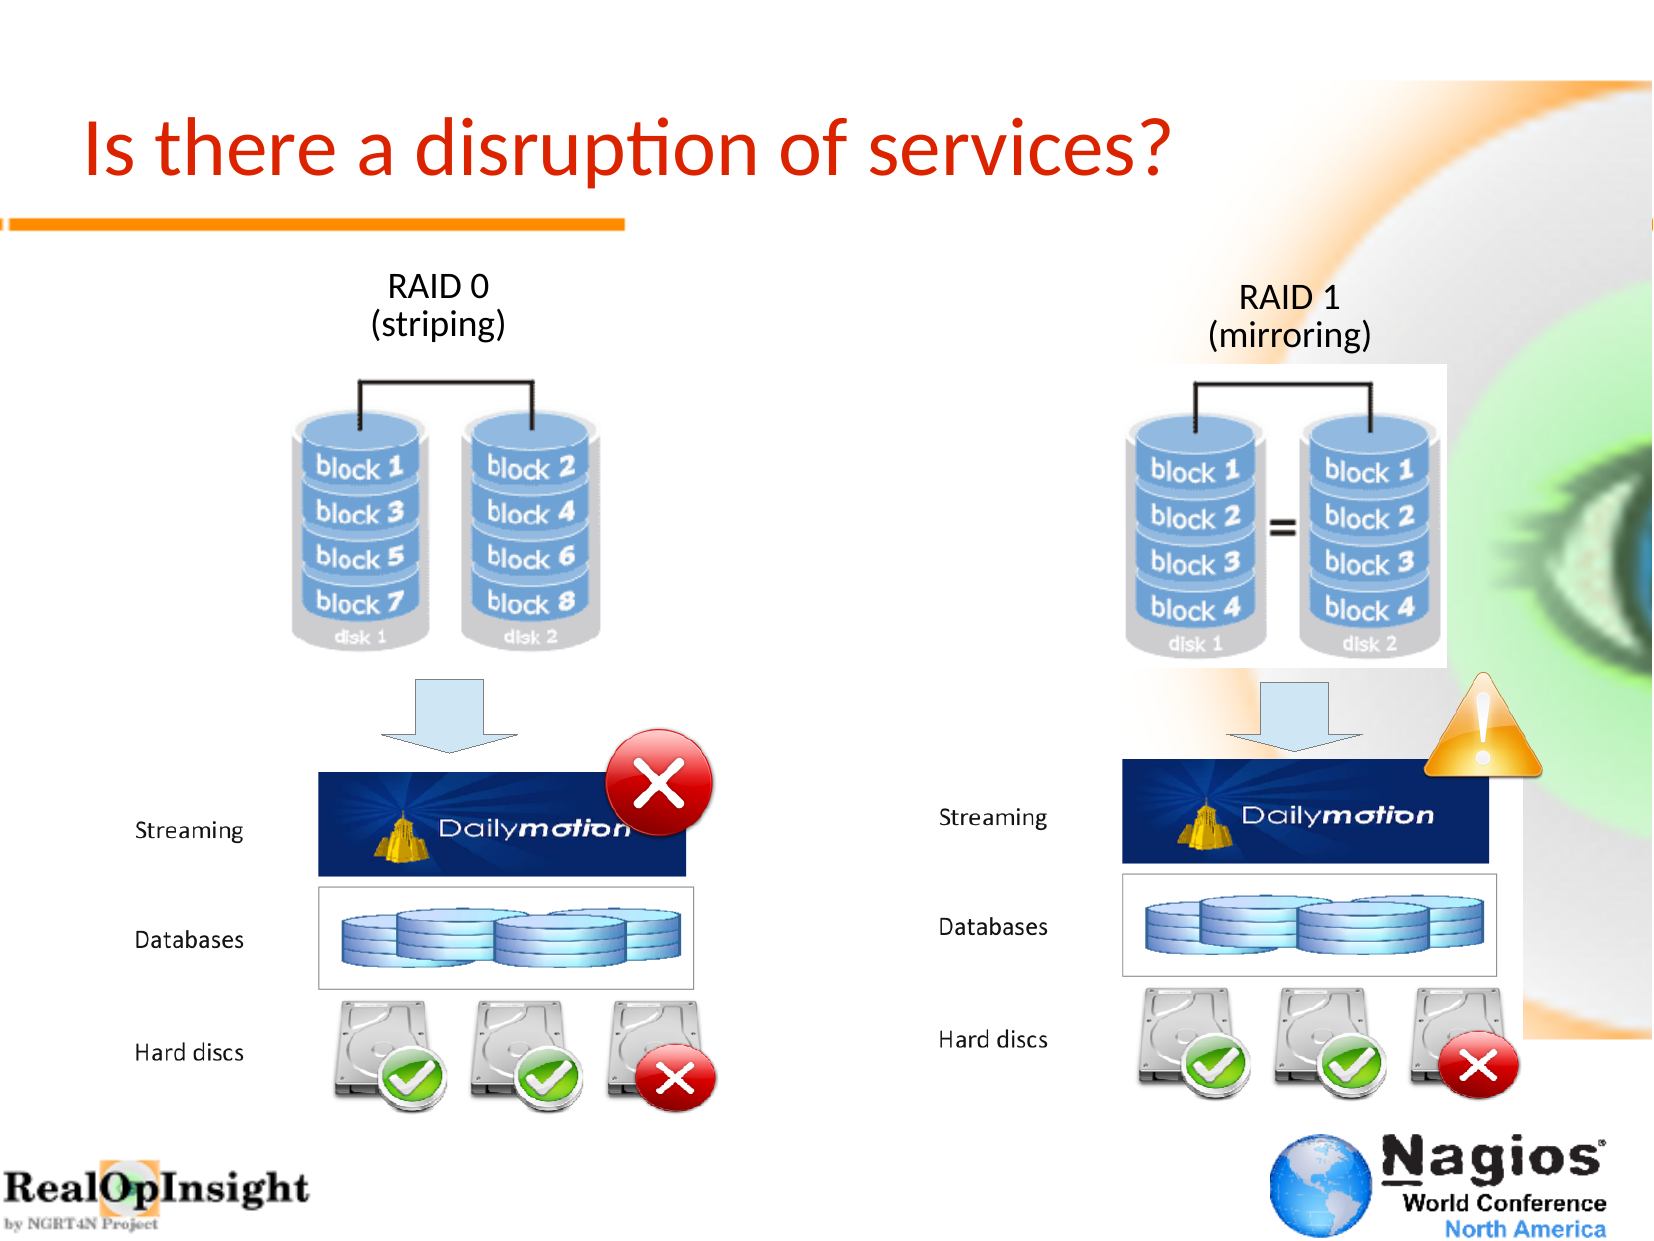

# Is there a disruption of services?
RAID 0
(striping)
RAID 1
(mirroring)